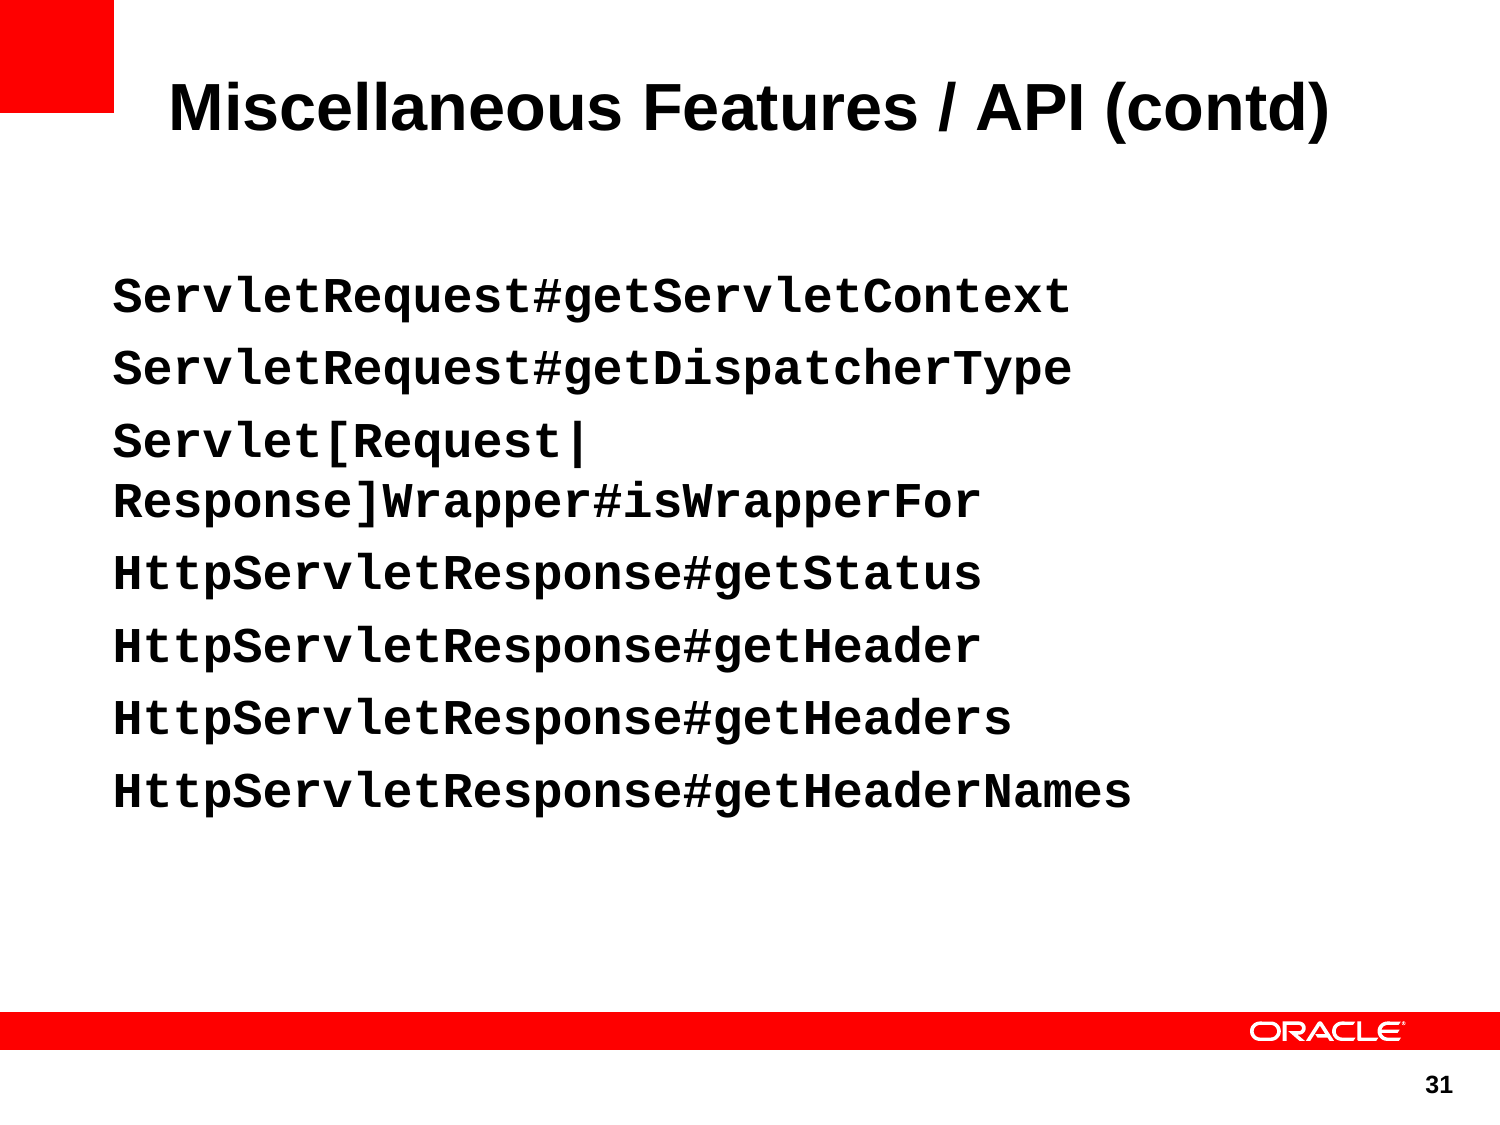

# Miscellaneous Features / API (contd)
ServletRequest#getServletContext
ServletRequest#getDispatcherType
Servlet[Request|Response]Wrapper#isWrapperFor
HttpServletResponse#getStatus
HttpServletResponse#getHeader
HttpServletResponse#getHeaders
HttpServletResponse#getHeaderNames